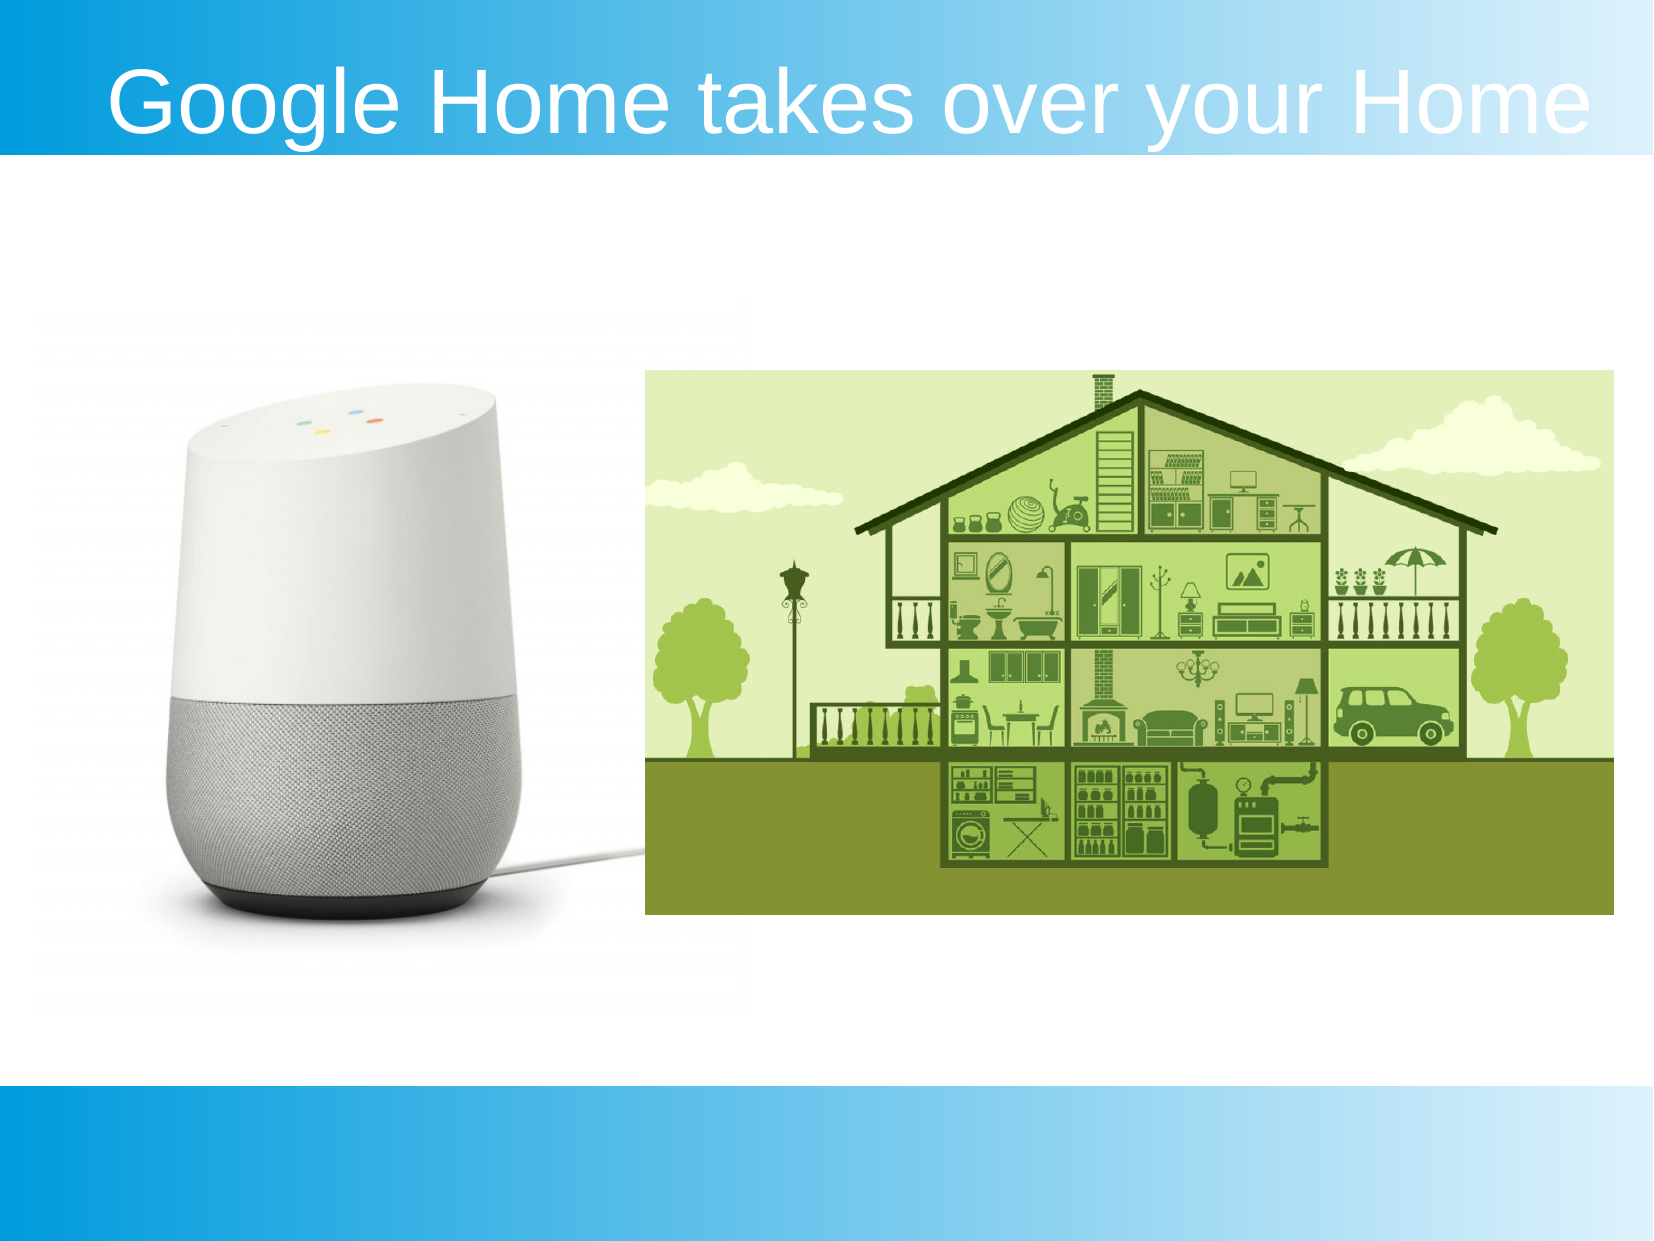

# Google Home takes over your Home